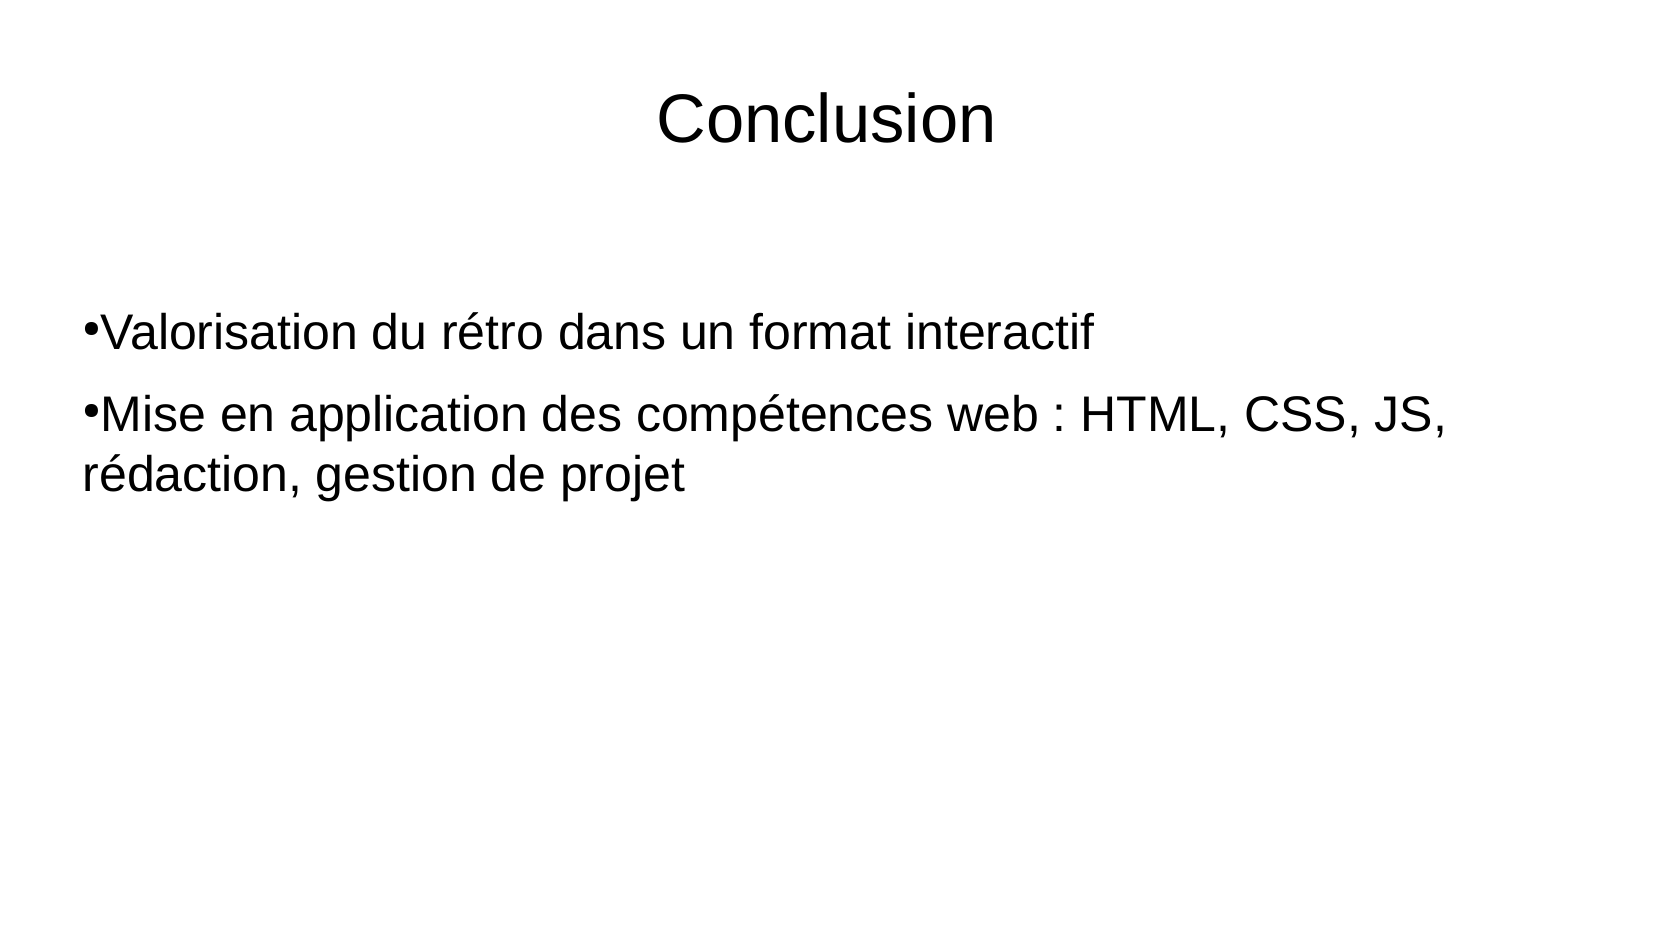

# Conclusion
Valorisation du rétro dans un format interactif
Mise en application des compétences web : HTML, CSS, JS, rédaction, gestion de projet